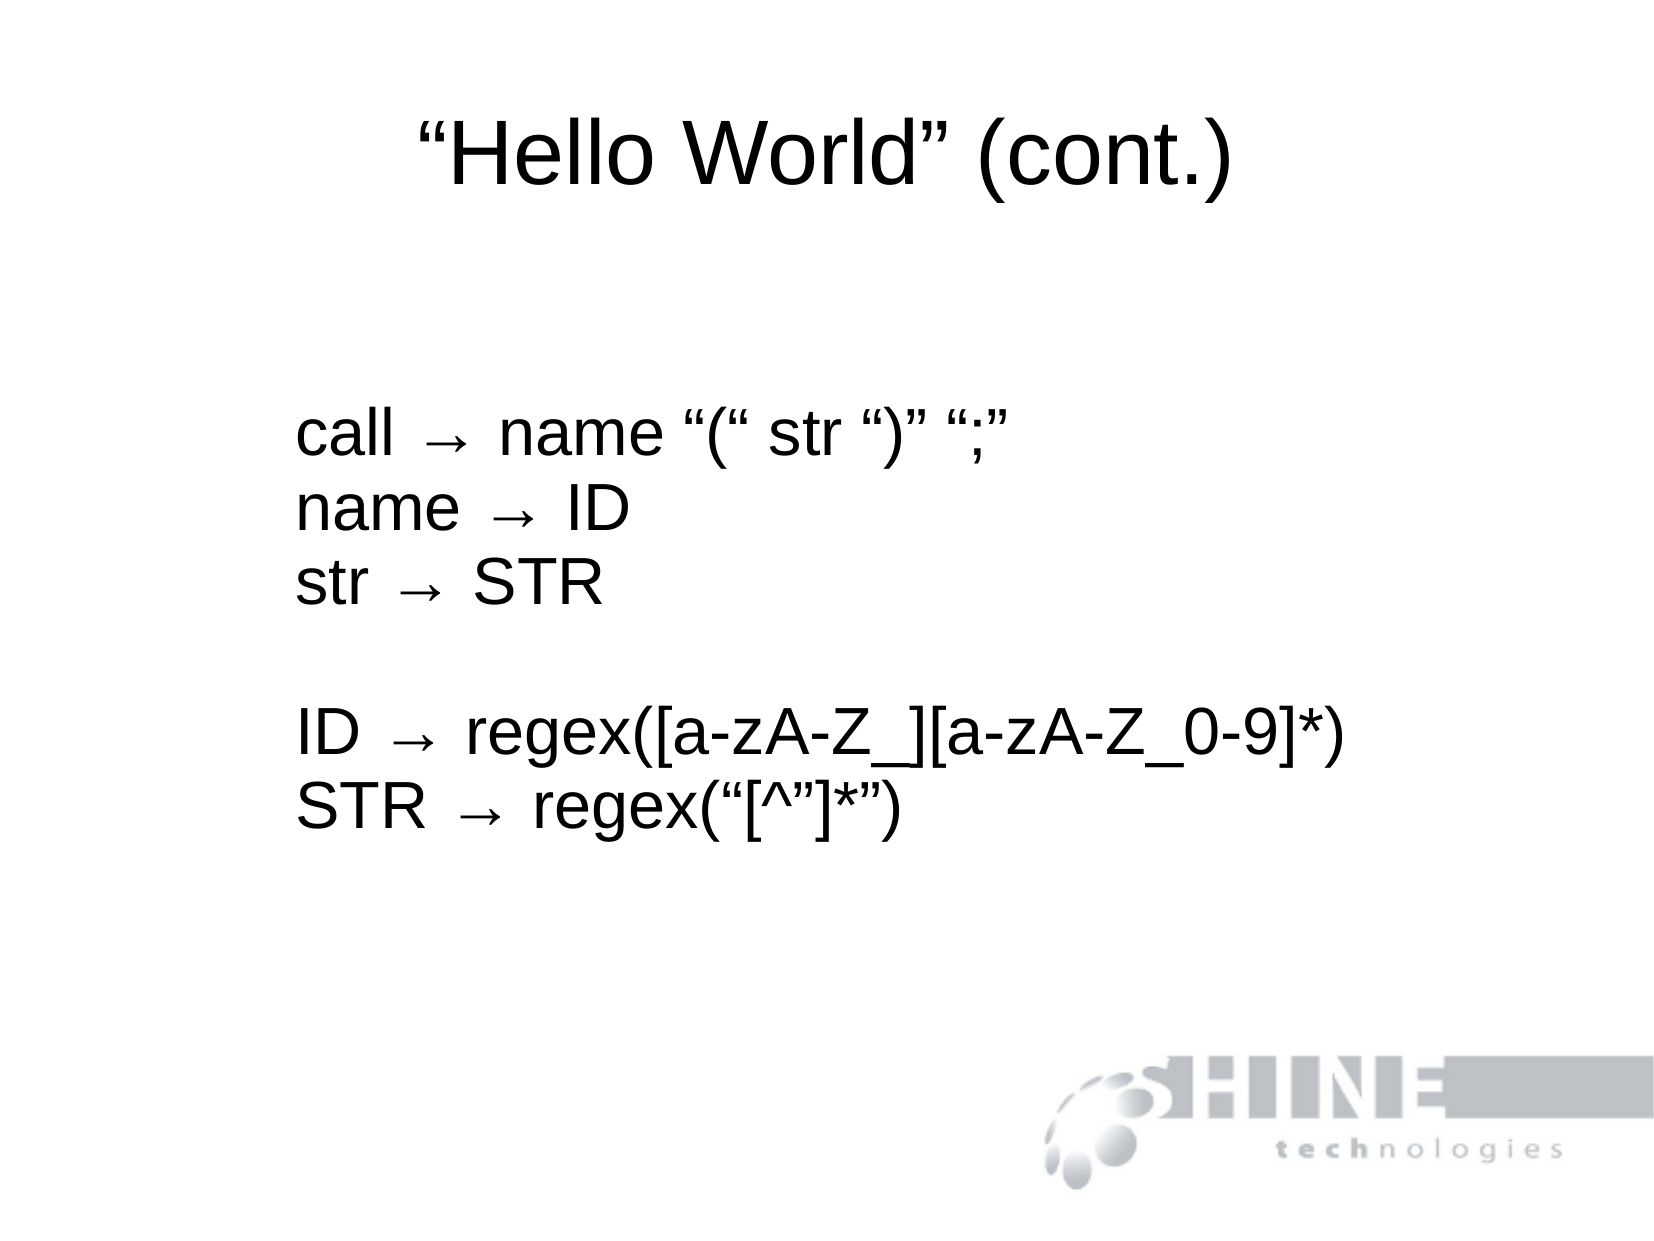

# “Hello World” (cont.)
call → name “(“ str “)” “;”
name → ID
str → STR
ID → regex([a-zA-Z_][a-zA-Z_0-9]*)
STR → regex(“[^”]*”)